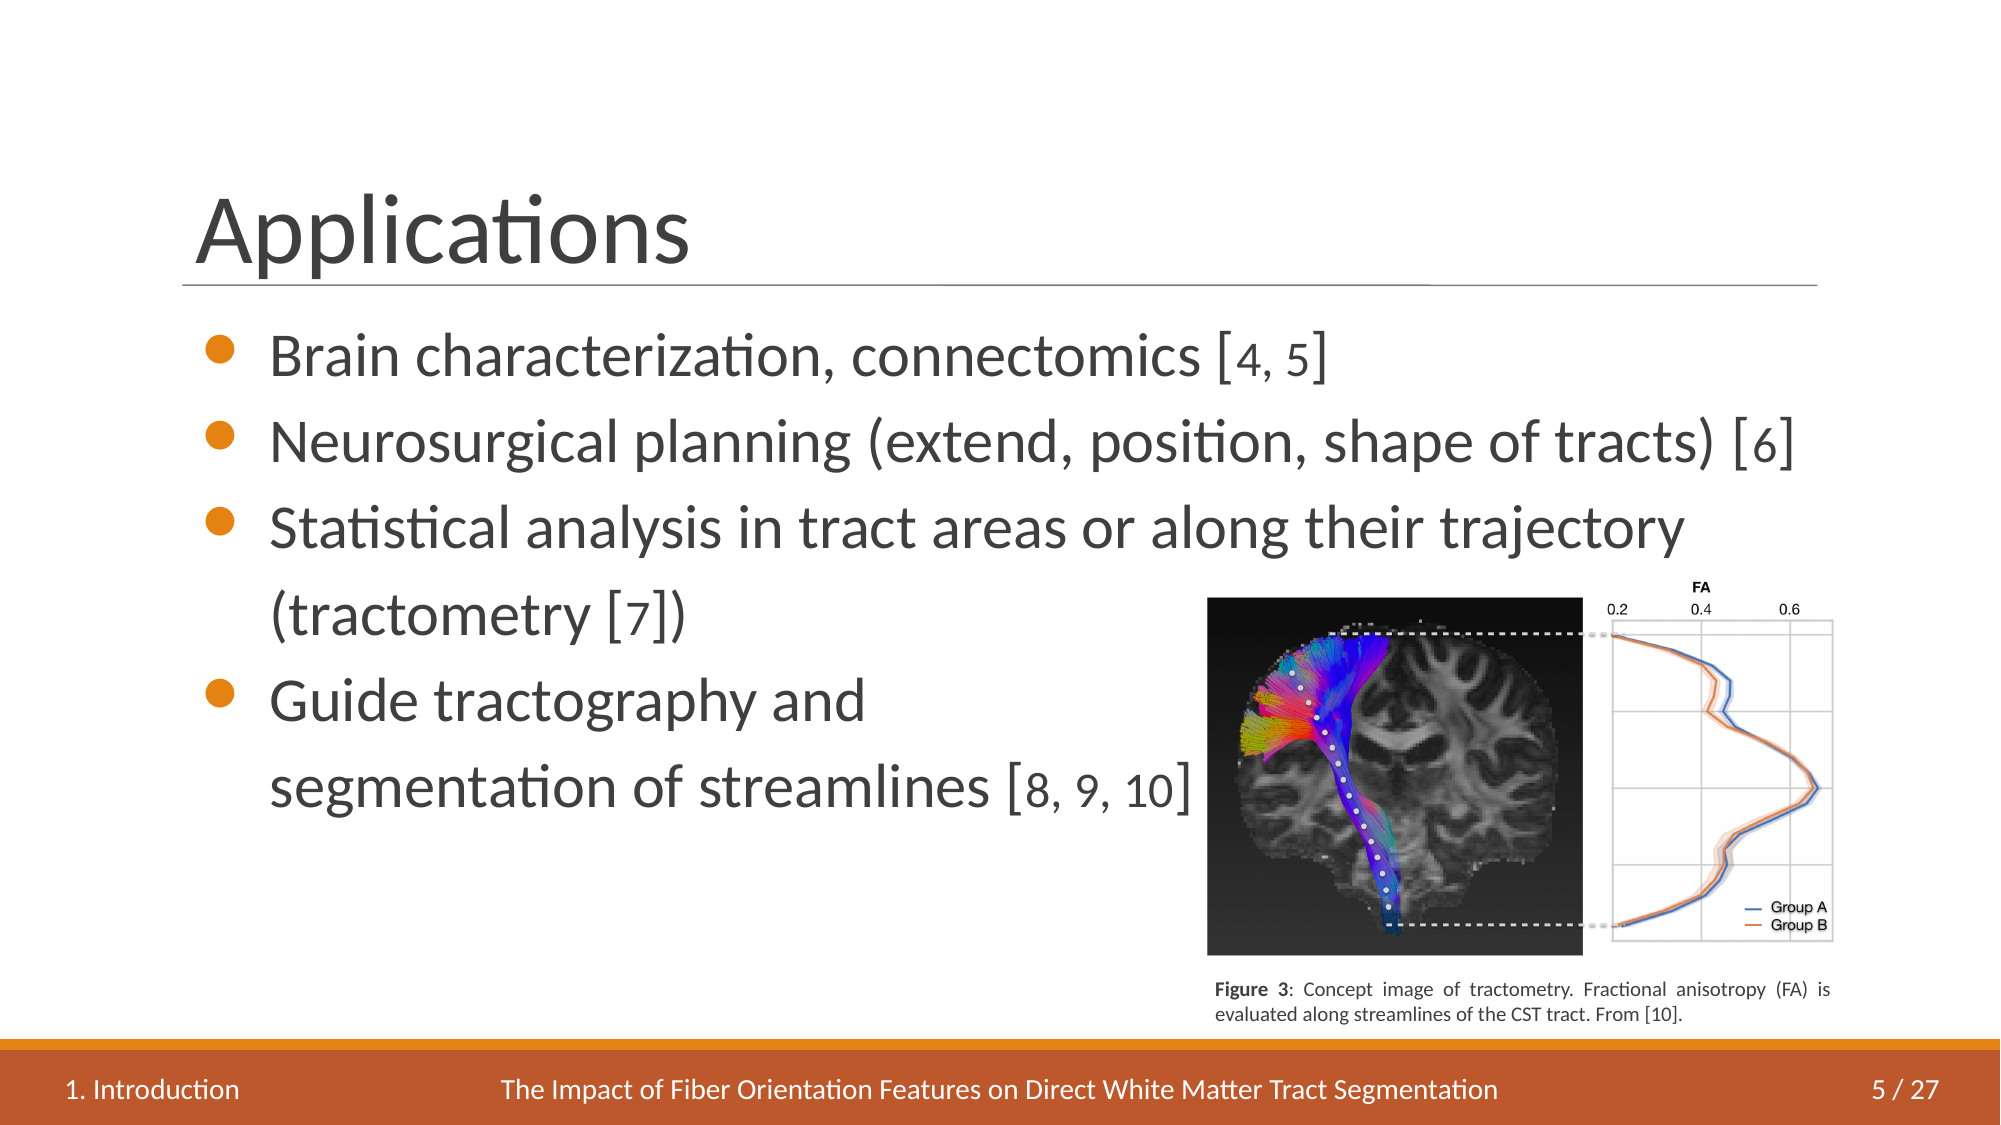

# Applications
Brain characterization, connectomics [4, 5]
Neurosurgical planning (extend, position, shape of tracts) [6]
Statistical analysis in tract areas or along their trajectory (tractometry [7])
Guide tractography and
segmentation of streamlines [8, 9, 10]
1. Introduction
The Impact of Fiber Orientation Features on Direct White Matter Tract Segmentation
Figure 3: Concept image of tractometry. Fractional anisotropy (FA) is evaluated along streamlines of the CST tract. From [10].